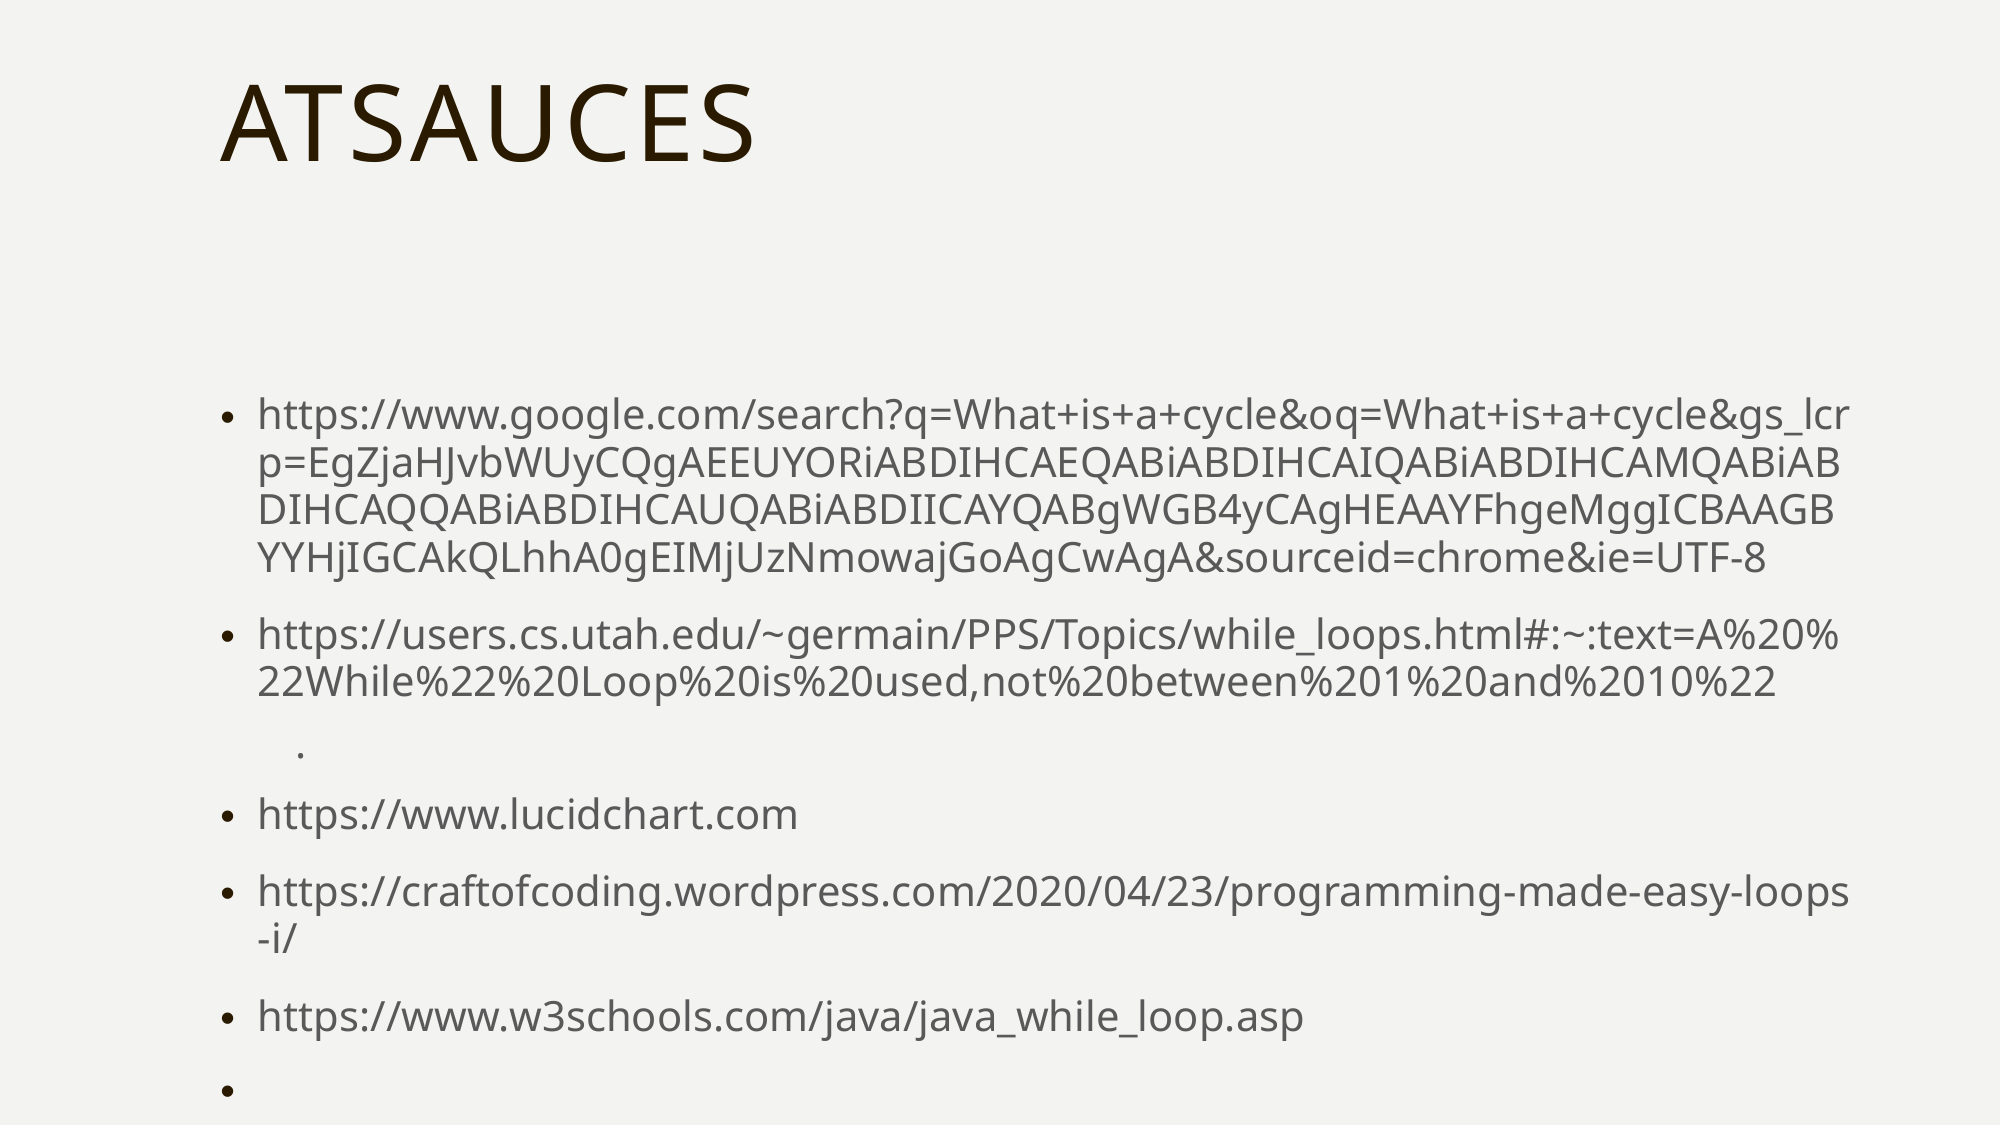

# Atsauces
https://www.google.com/search?q=What+is+a+cycle&oq=What+is+a+cycle&gs_lcrp=EgZjaHJvbWUyCQgAEEUYORiABDIHCAEQABiABDIHCAIQABiABDIHCAMQABiABDIHCAQQABiABDIHCAUQABiABDIICAYQABgWGB4yCAgHEAAYFhgeMggICBAAGBYYHjIGCAkQLhhA0gEIMjUzNmowajGoAgCwAgA&sourceid=chrome&ie=UTF-8
https://users.cs.utah.edu/~germain/PPS/Topics/while_loops.html#:~:text=A%20%22While%22%20Loop%20is%20used,not%20between%201%20and%2010%22.
https://www.lucidchart.com
https://craftofcoding.wordpress.com/2020/04/23/programming-made-easy-loops-i/
https://www.w3schools.com/java/java_while_loop.asp